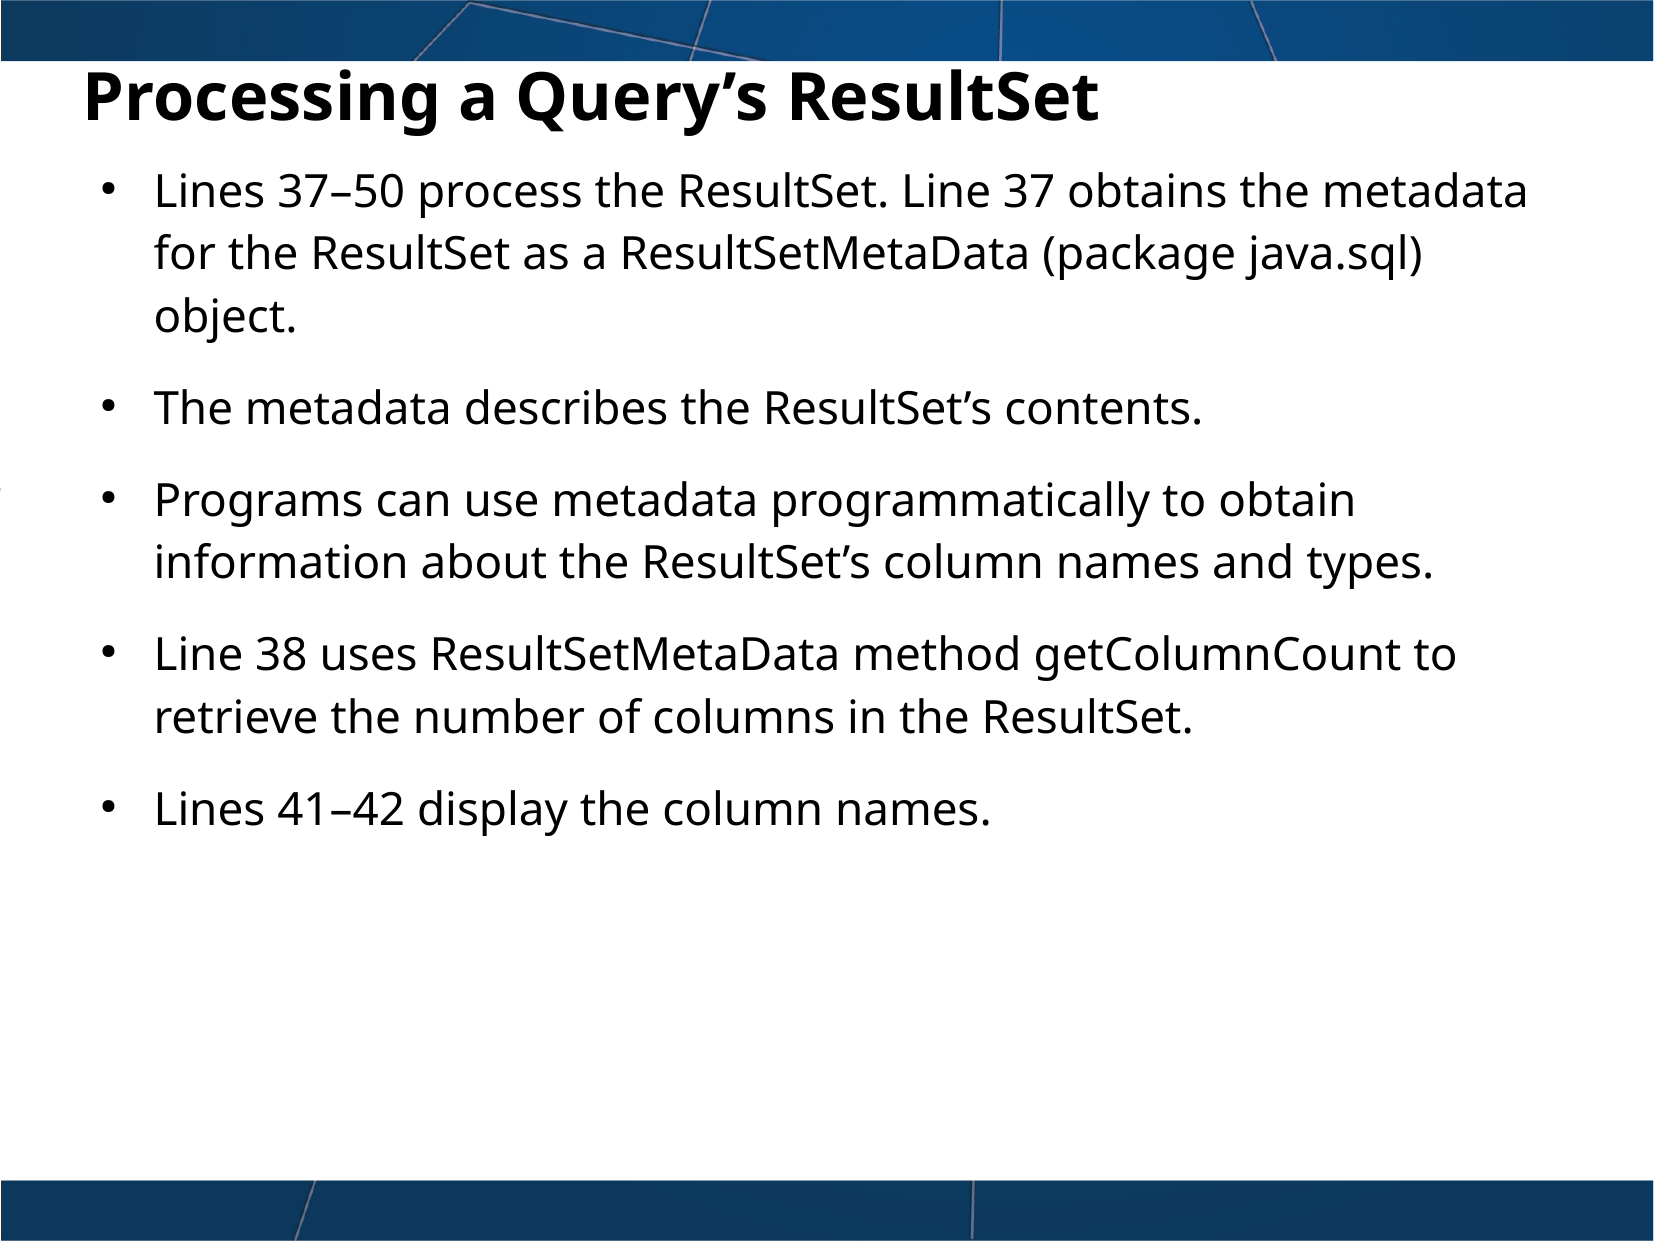

# Processing a Query’s ResultSet
Lines 37–50 process the ResultSet. Line 37 obtains the metadata for the ResultSet as a ResultSetMetaData (package java.sql) object.
The metadata describes the ResultSet’s contents.
Programs can use metadata programmatically to obtain information about the ResultSet’s column names and types.
Line 38 uses ResultSetMetaData method getColumnCount to retrieve the number of columns in the ResultSet.
Lines 41–42 display the column names.